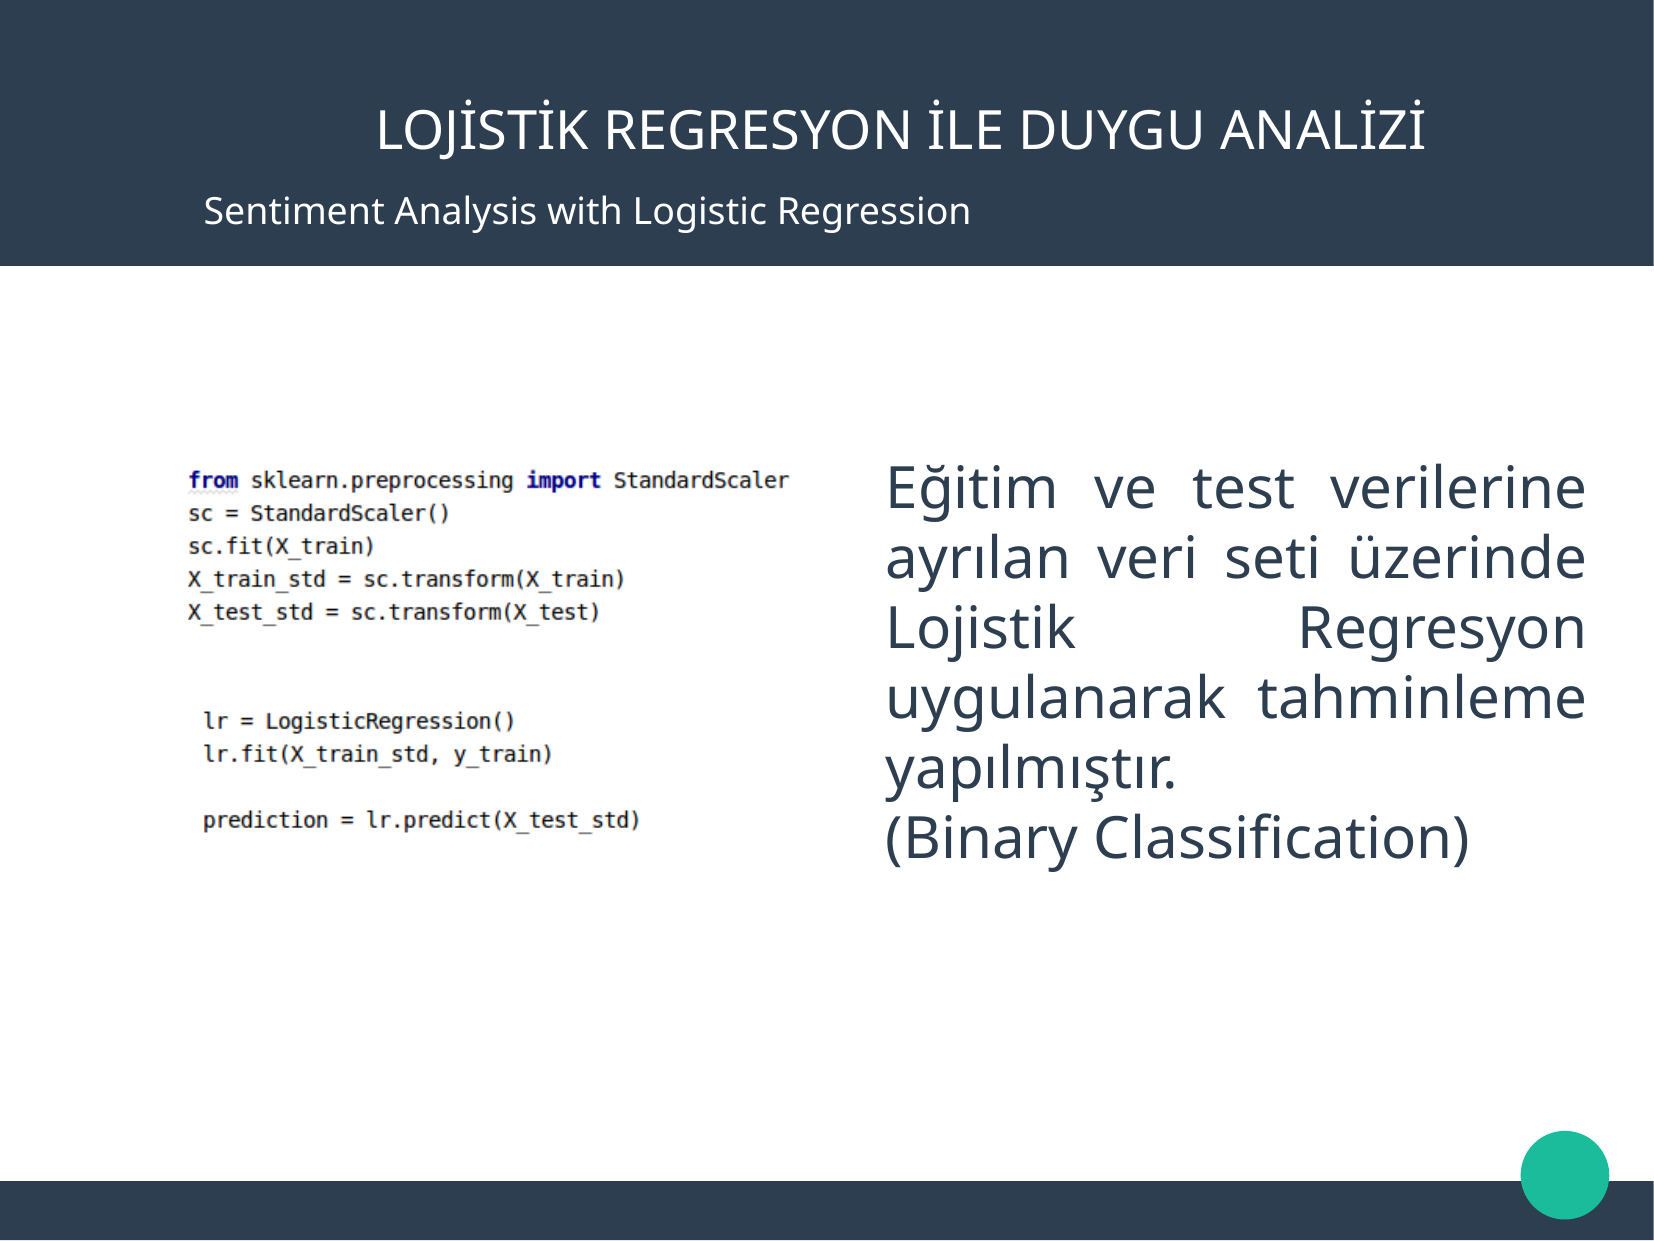

# LOJİSTİK REGRESYON İLE DUYGU ANALİZİ
Sentiment Analysis with Logistic Regression
Eğitim ve test verilerine ayrılan veri seti üzerinde Lojistik Regresyon uygulanarak tahminleme yapılmıştır.
(Binary Classification)